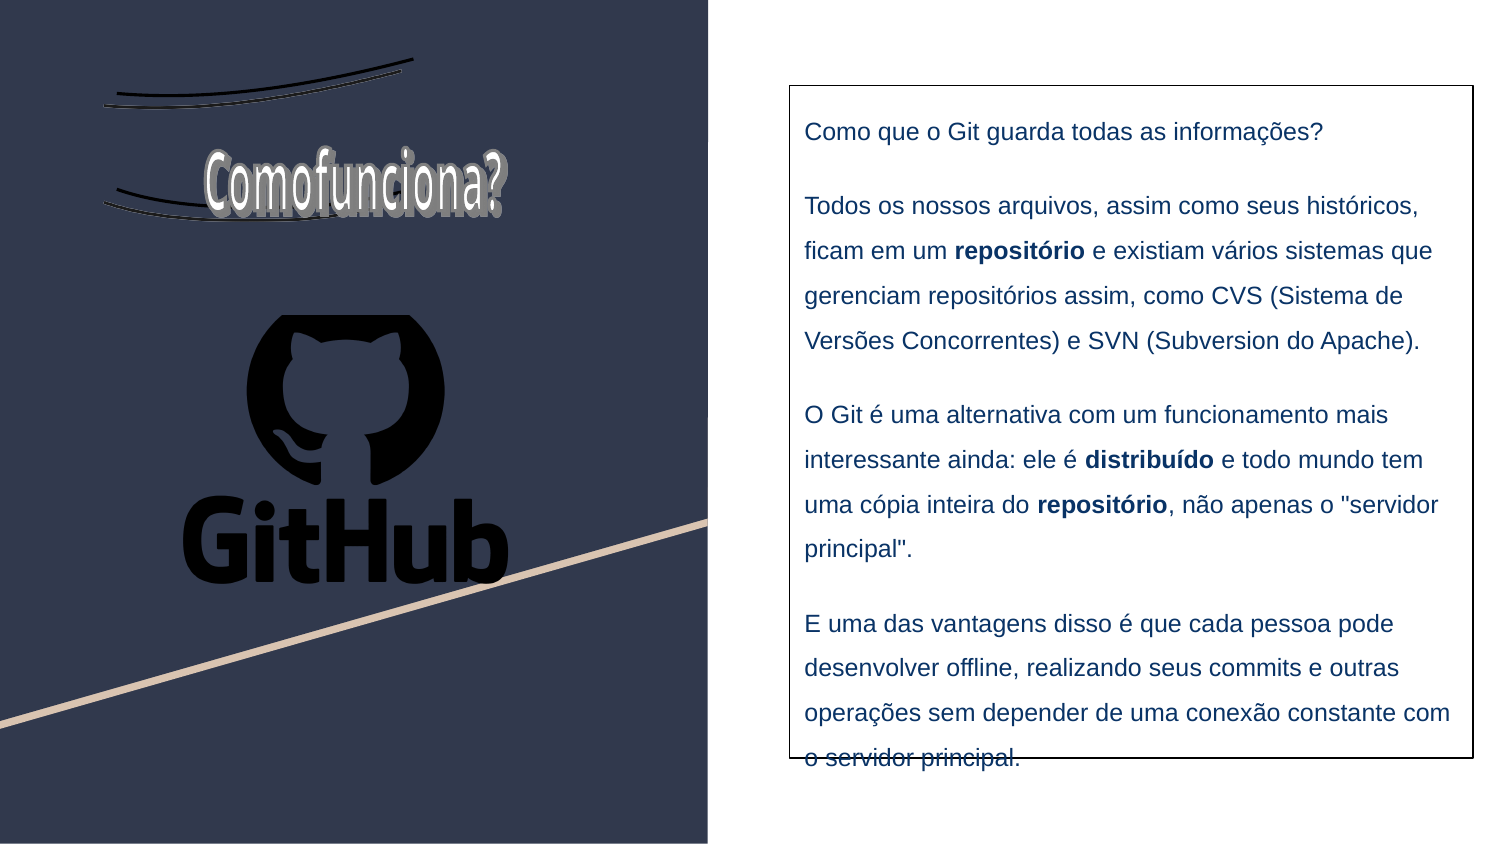

#
Como que o Git guarda todas as informações?
Todos os nossos arquivos, assim como seus históricos, ficam em um repositório e existiam vários sistemas que gerenciam repositórios assim, como CVS (Sistema de Versões Concorrentes) e SVN (Subversion do Apache).
O Git é uma alternativa com um funcionamento mais interessante ainda: ele é distribuído e todo mundo tem uma cópia inteira do repositório, não apenas o "servidor principal".
E uma das vantagens disso é que cada pessoa pode desenvolver offline, realizando seus commits e outras operações sem depender de uma conexão constante com o servidor principal.
Comofunciona?